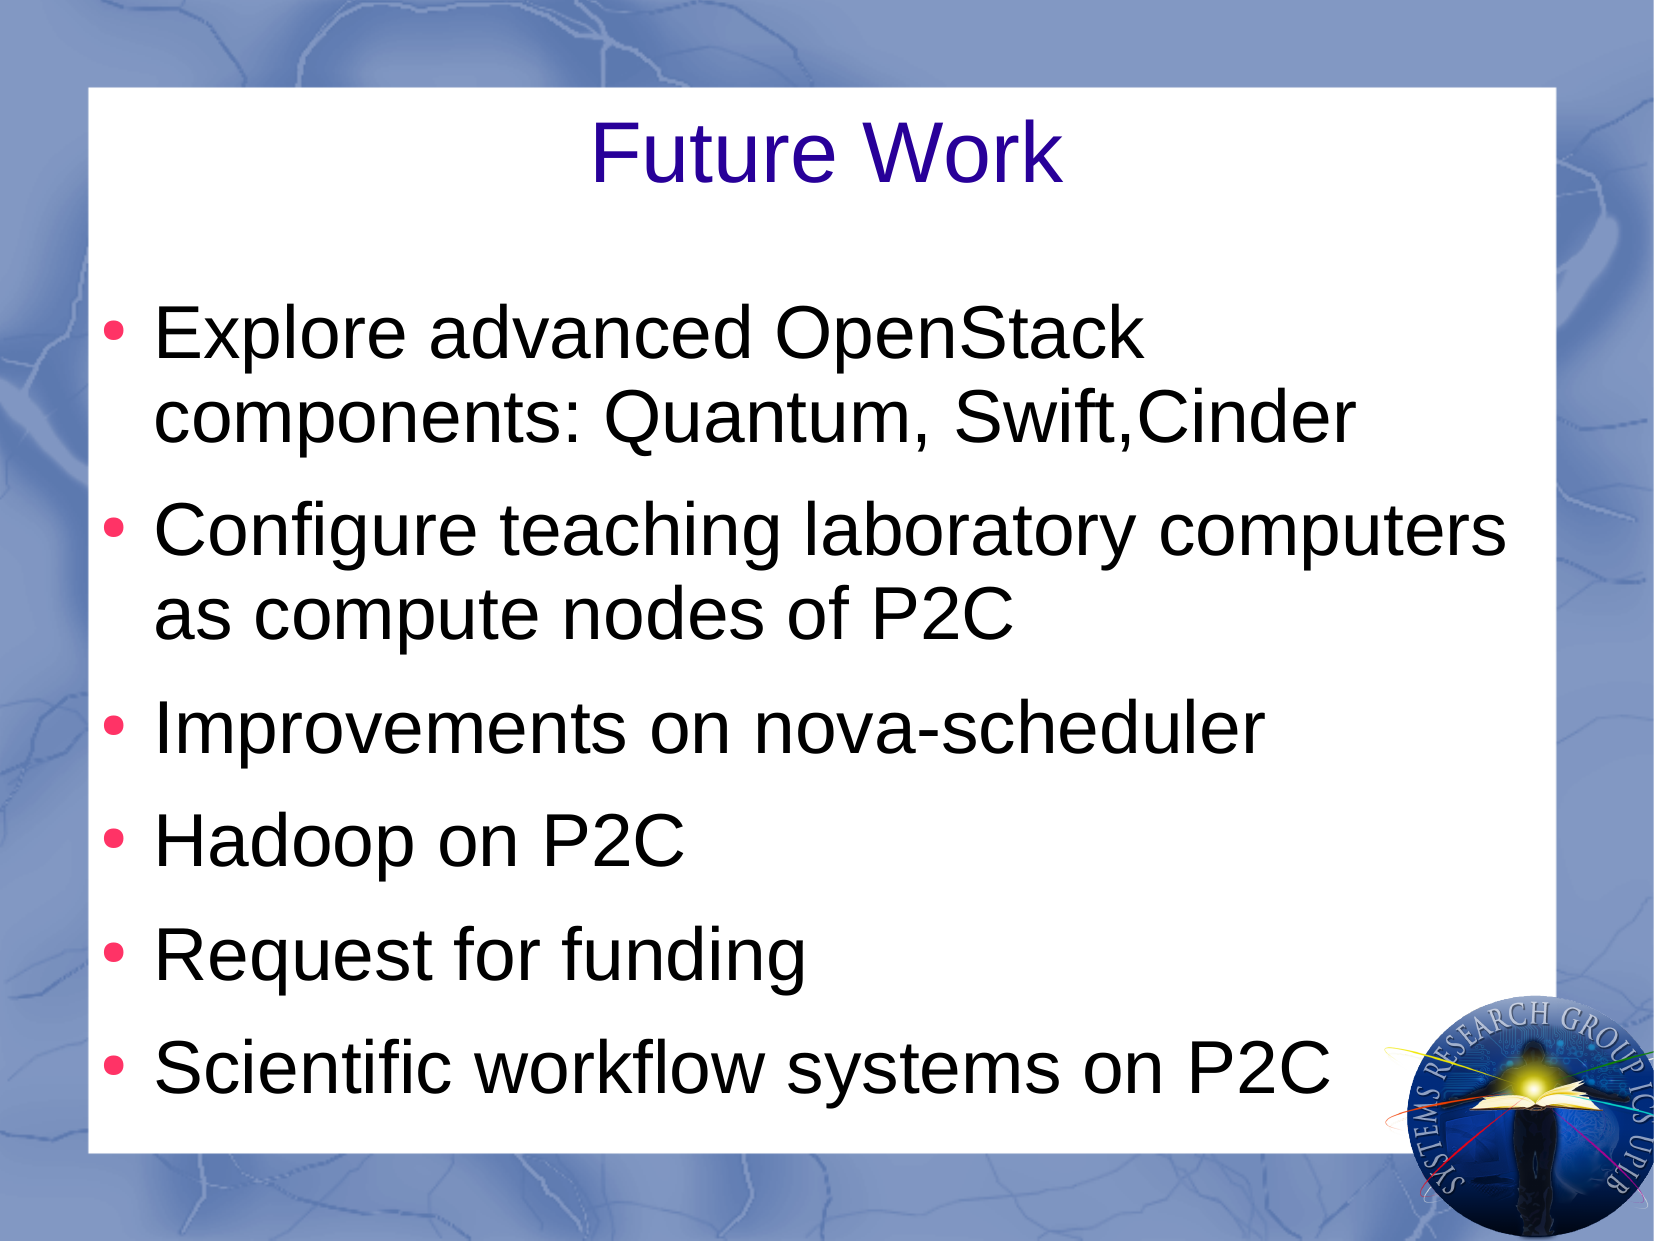

# Future Work
Explore advanced OpenStack components: Quantum, Swift,Cinder
Configure teaching laboratory computers as compute nodes of P2C
Improvements on nova-scheduler
Hadoop on P2C
Request for funding
Scientific workflow systems on P2C